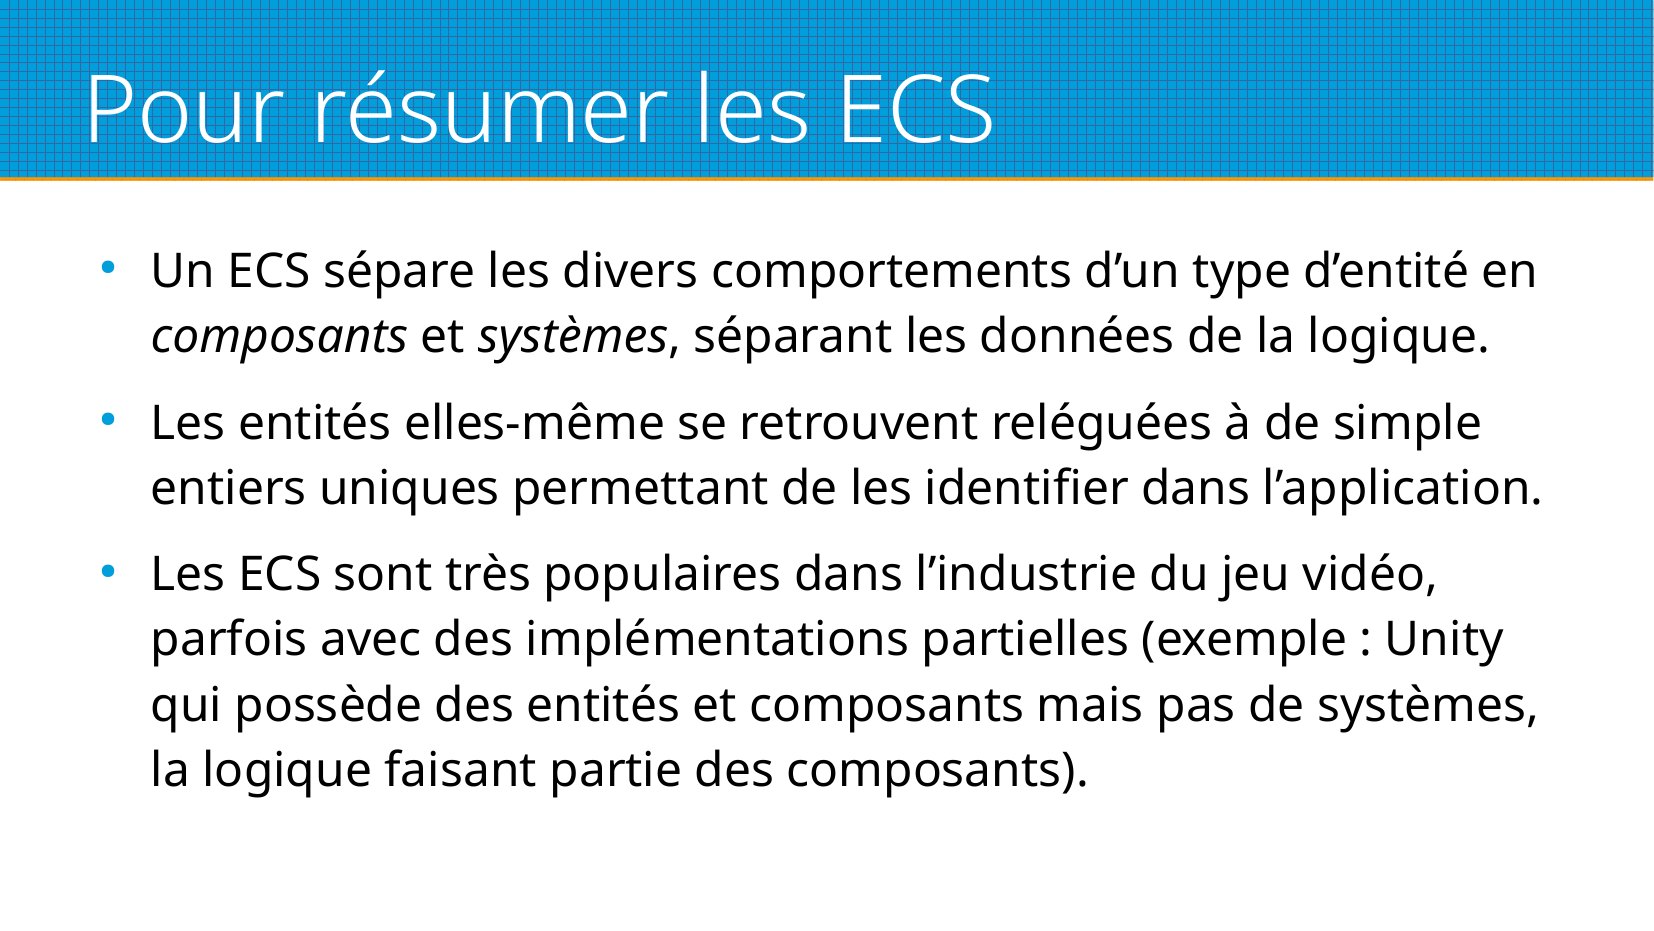

# Pour résumer les ECS
Un ECS sépare les divers comportements d’un type d’entité en composants et systèmes, séparant les données de la logique.
Les entités elles-même se retrouvent reléguées à de simple entiers uniques permettant de les identifier dans l’application.
Les ECS sont très populaires dans l’industrie du jeu vidéo, parfois avec des implémentations partielles (exemple : Unity qui possède des entités et composants mais pas de systèmes, la logique faisant partie des composants).